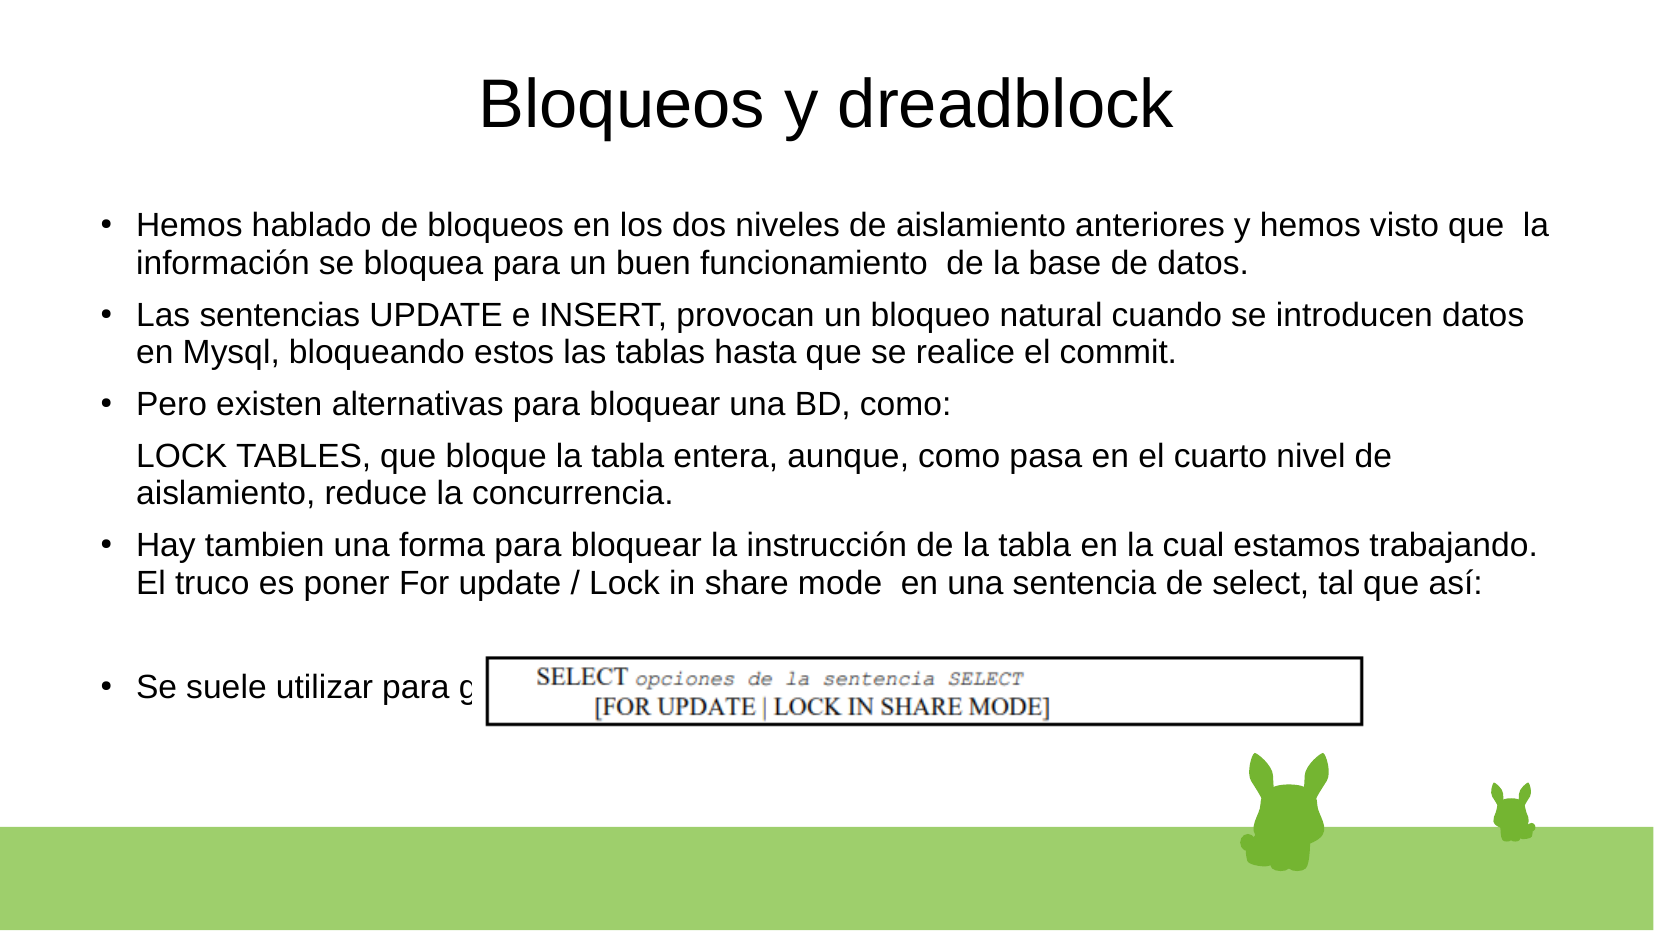

# Bloqueos y dreadblock
Hemos hablado de bloqueos en los dos niveles de aislamiento anteriores y hemos visto que la información se bloquea para un buen funcionamiento de la base de datos.
Las sentencias UPDATE e INSERT, provocan un bloqueo natural cuando se introducen datos en Mysql, bloqueando estos las tablas hasta que se realice el commit.
Pero existen alternativas para bloquear una BD, como:
LOCK TABLES, que bloque la tabla entera, aunque, como pasa en el cuarto nivel de aislamiento, reduce la concurrencia.
Hay tambien una forma para bloquear la instrucción de la tabla en la cual estamos trabajando. El truco es poner For update / Lock in share mode en una sentencia de select, tal que así:
Se suele utilizar para garantizar la integridad referencial de los datos.